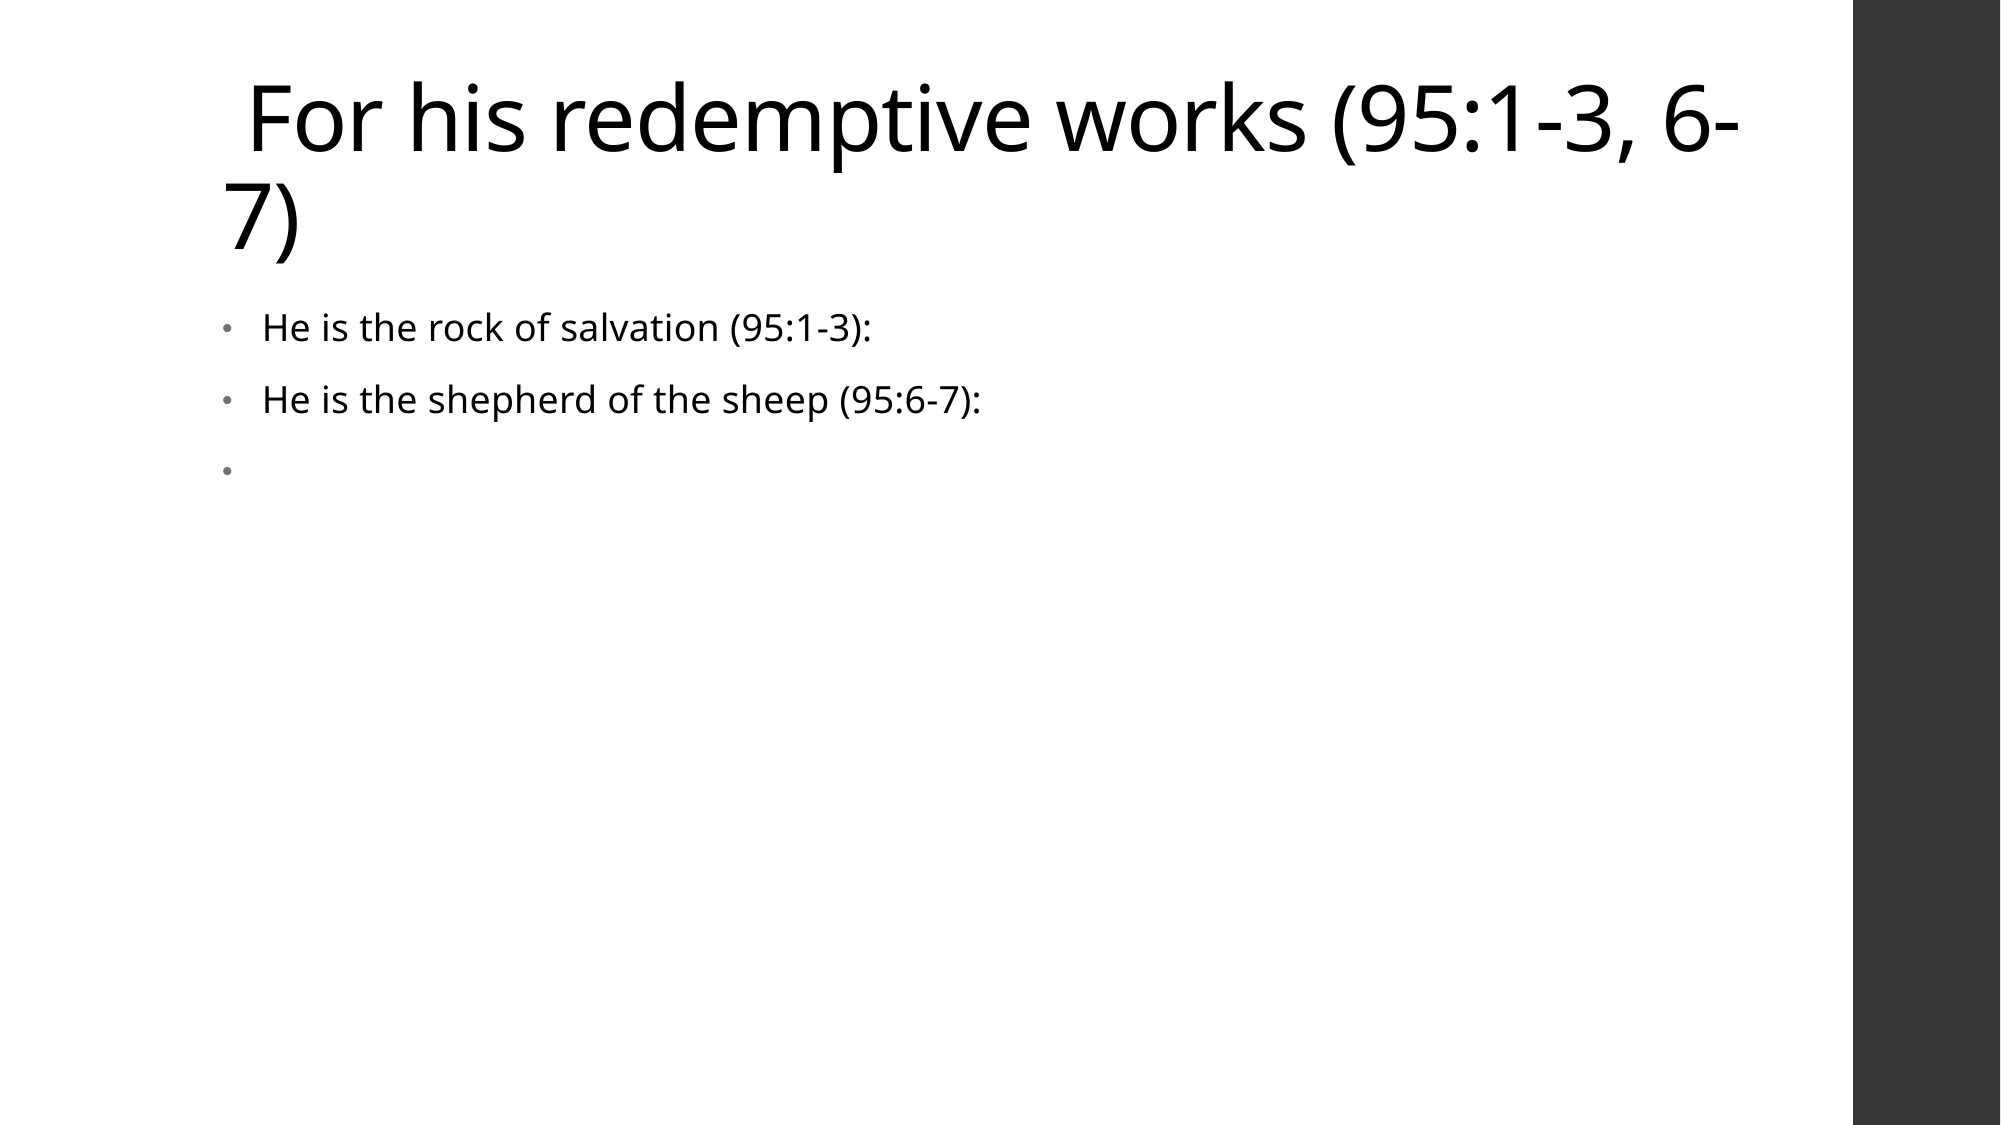

# For his redemptive works (95:1-3, 6-7)
 He is the rock of salvation (95:1-3):
 He is the shepherd of the sheep (95:6-7):